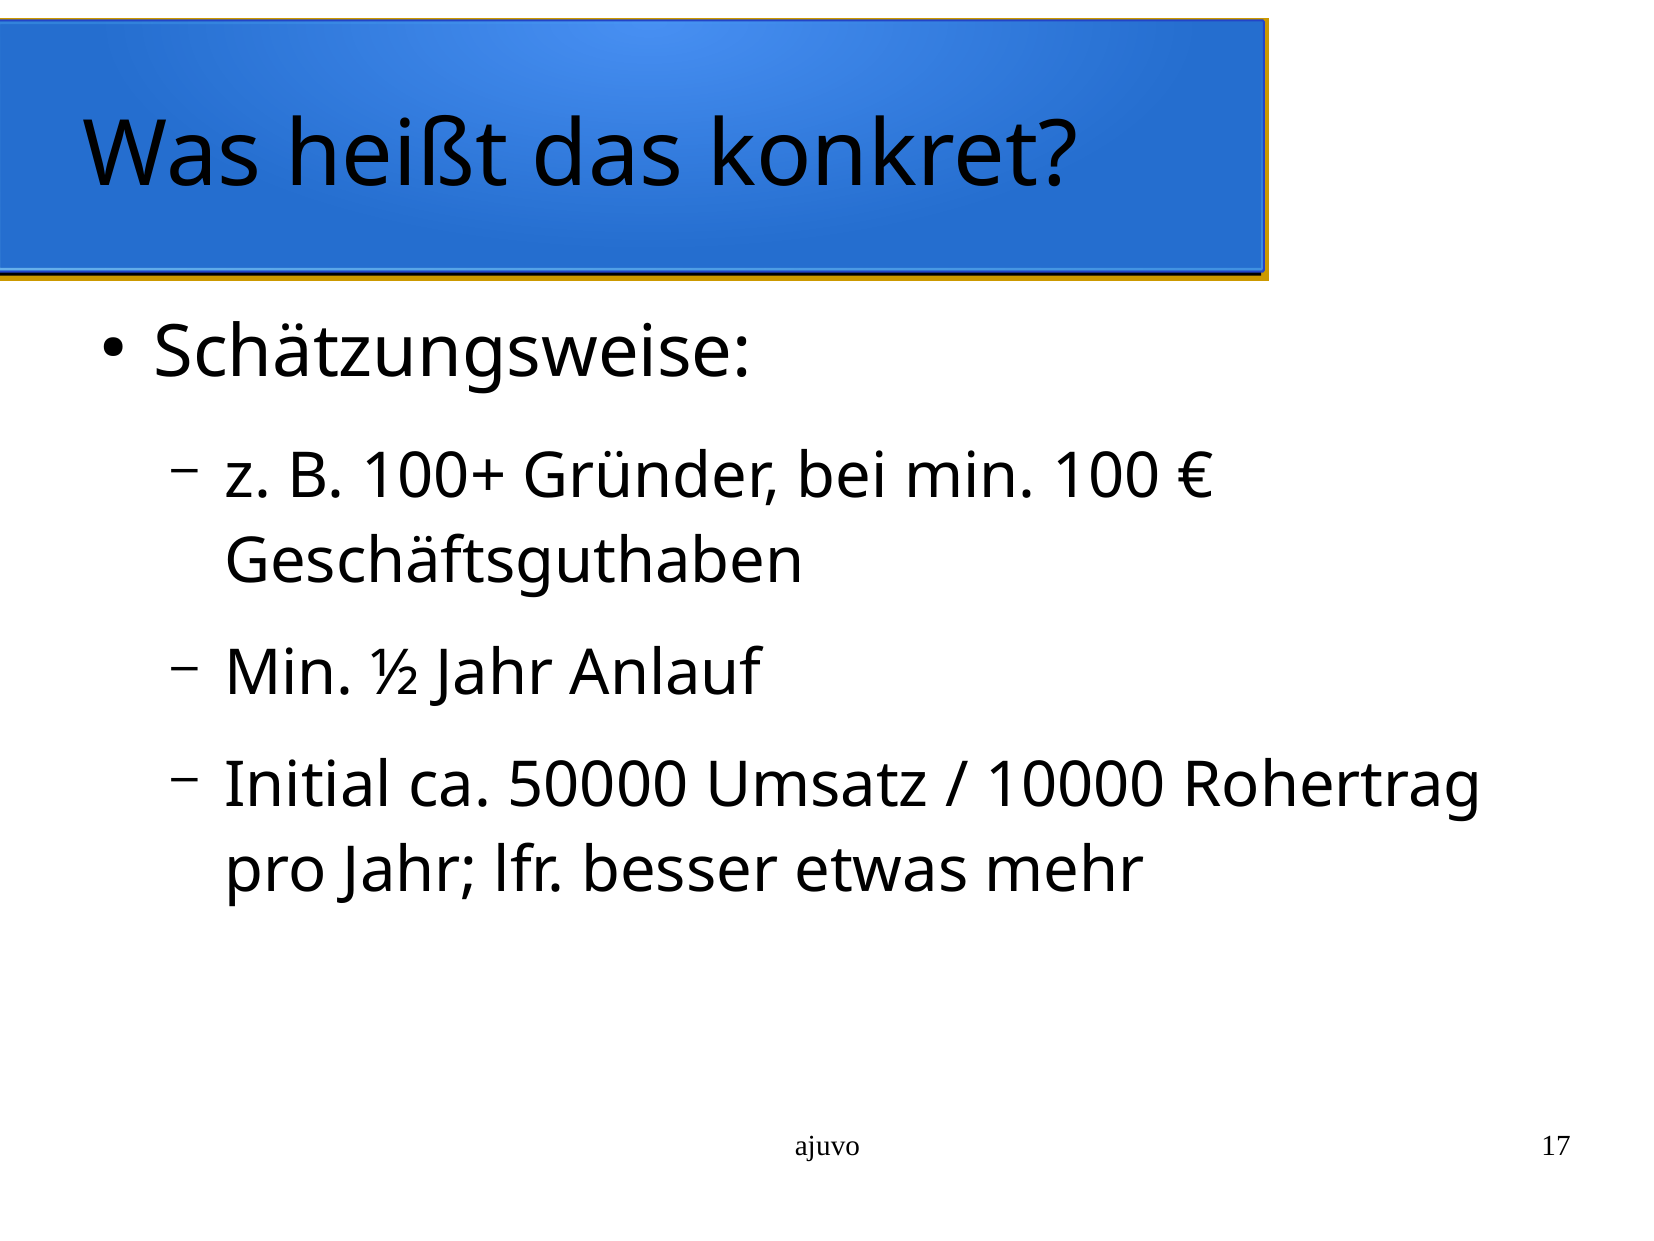

# Was heißt das konkret?
Schätzungsweise:
z. B. 100+ Gründer, bei min. 100 € Geschäftsguthaben
Min. ½ Jahr Anlauf
Initial ca. 50000 Umsatz / 10000 Rohertrag pro Jahr; lfr. besser etwas mehr
ajuvo
17